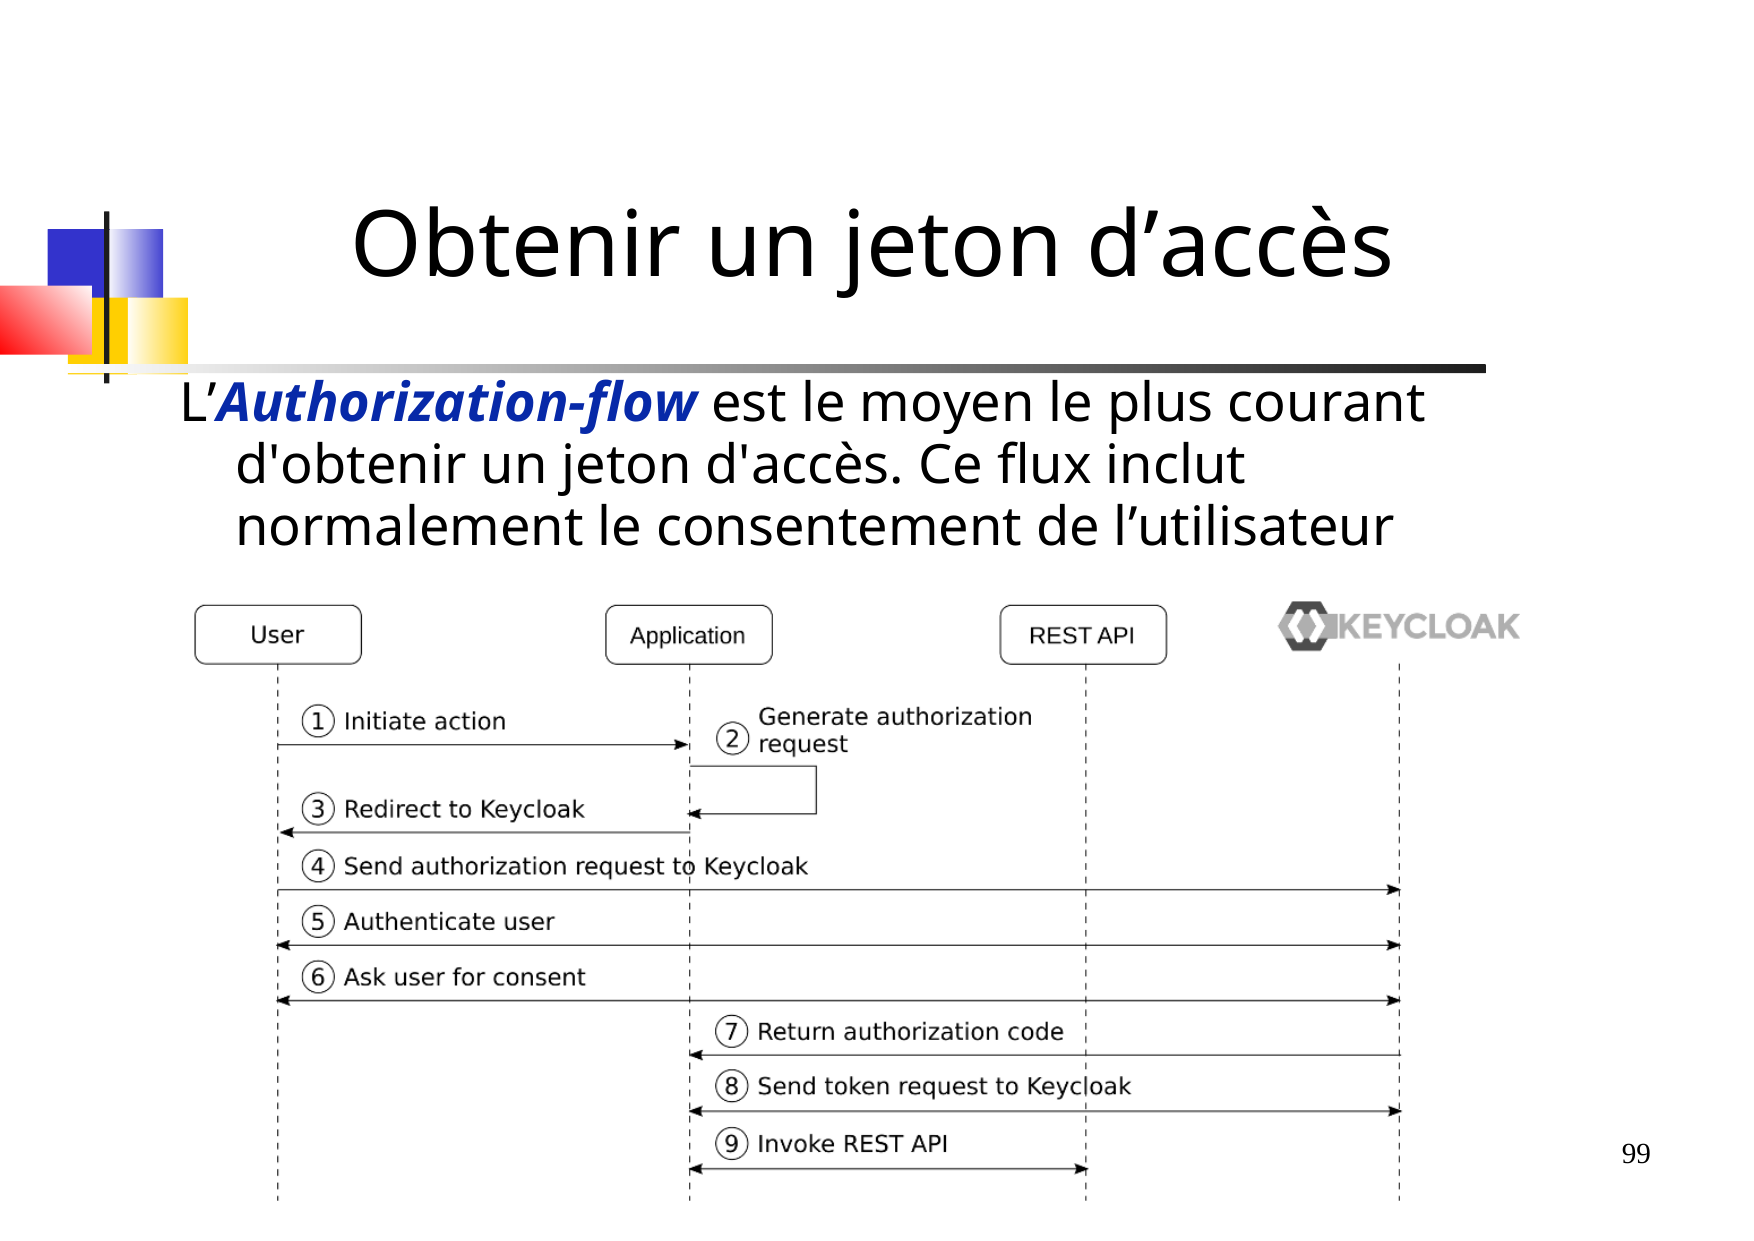

# Obtenir un jeton d’accès
L’Authorization-flow est le moyen le plus courant d'obtenir un jeton d'accès. Ce flux inclut normalement le consentement de l’utilisateur